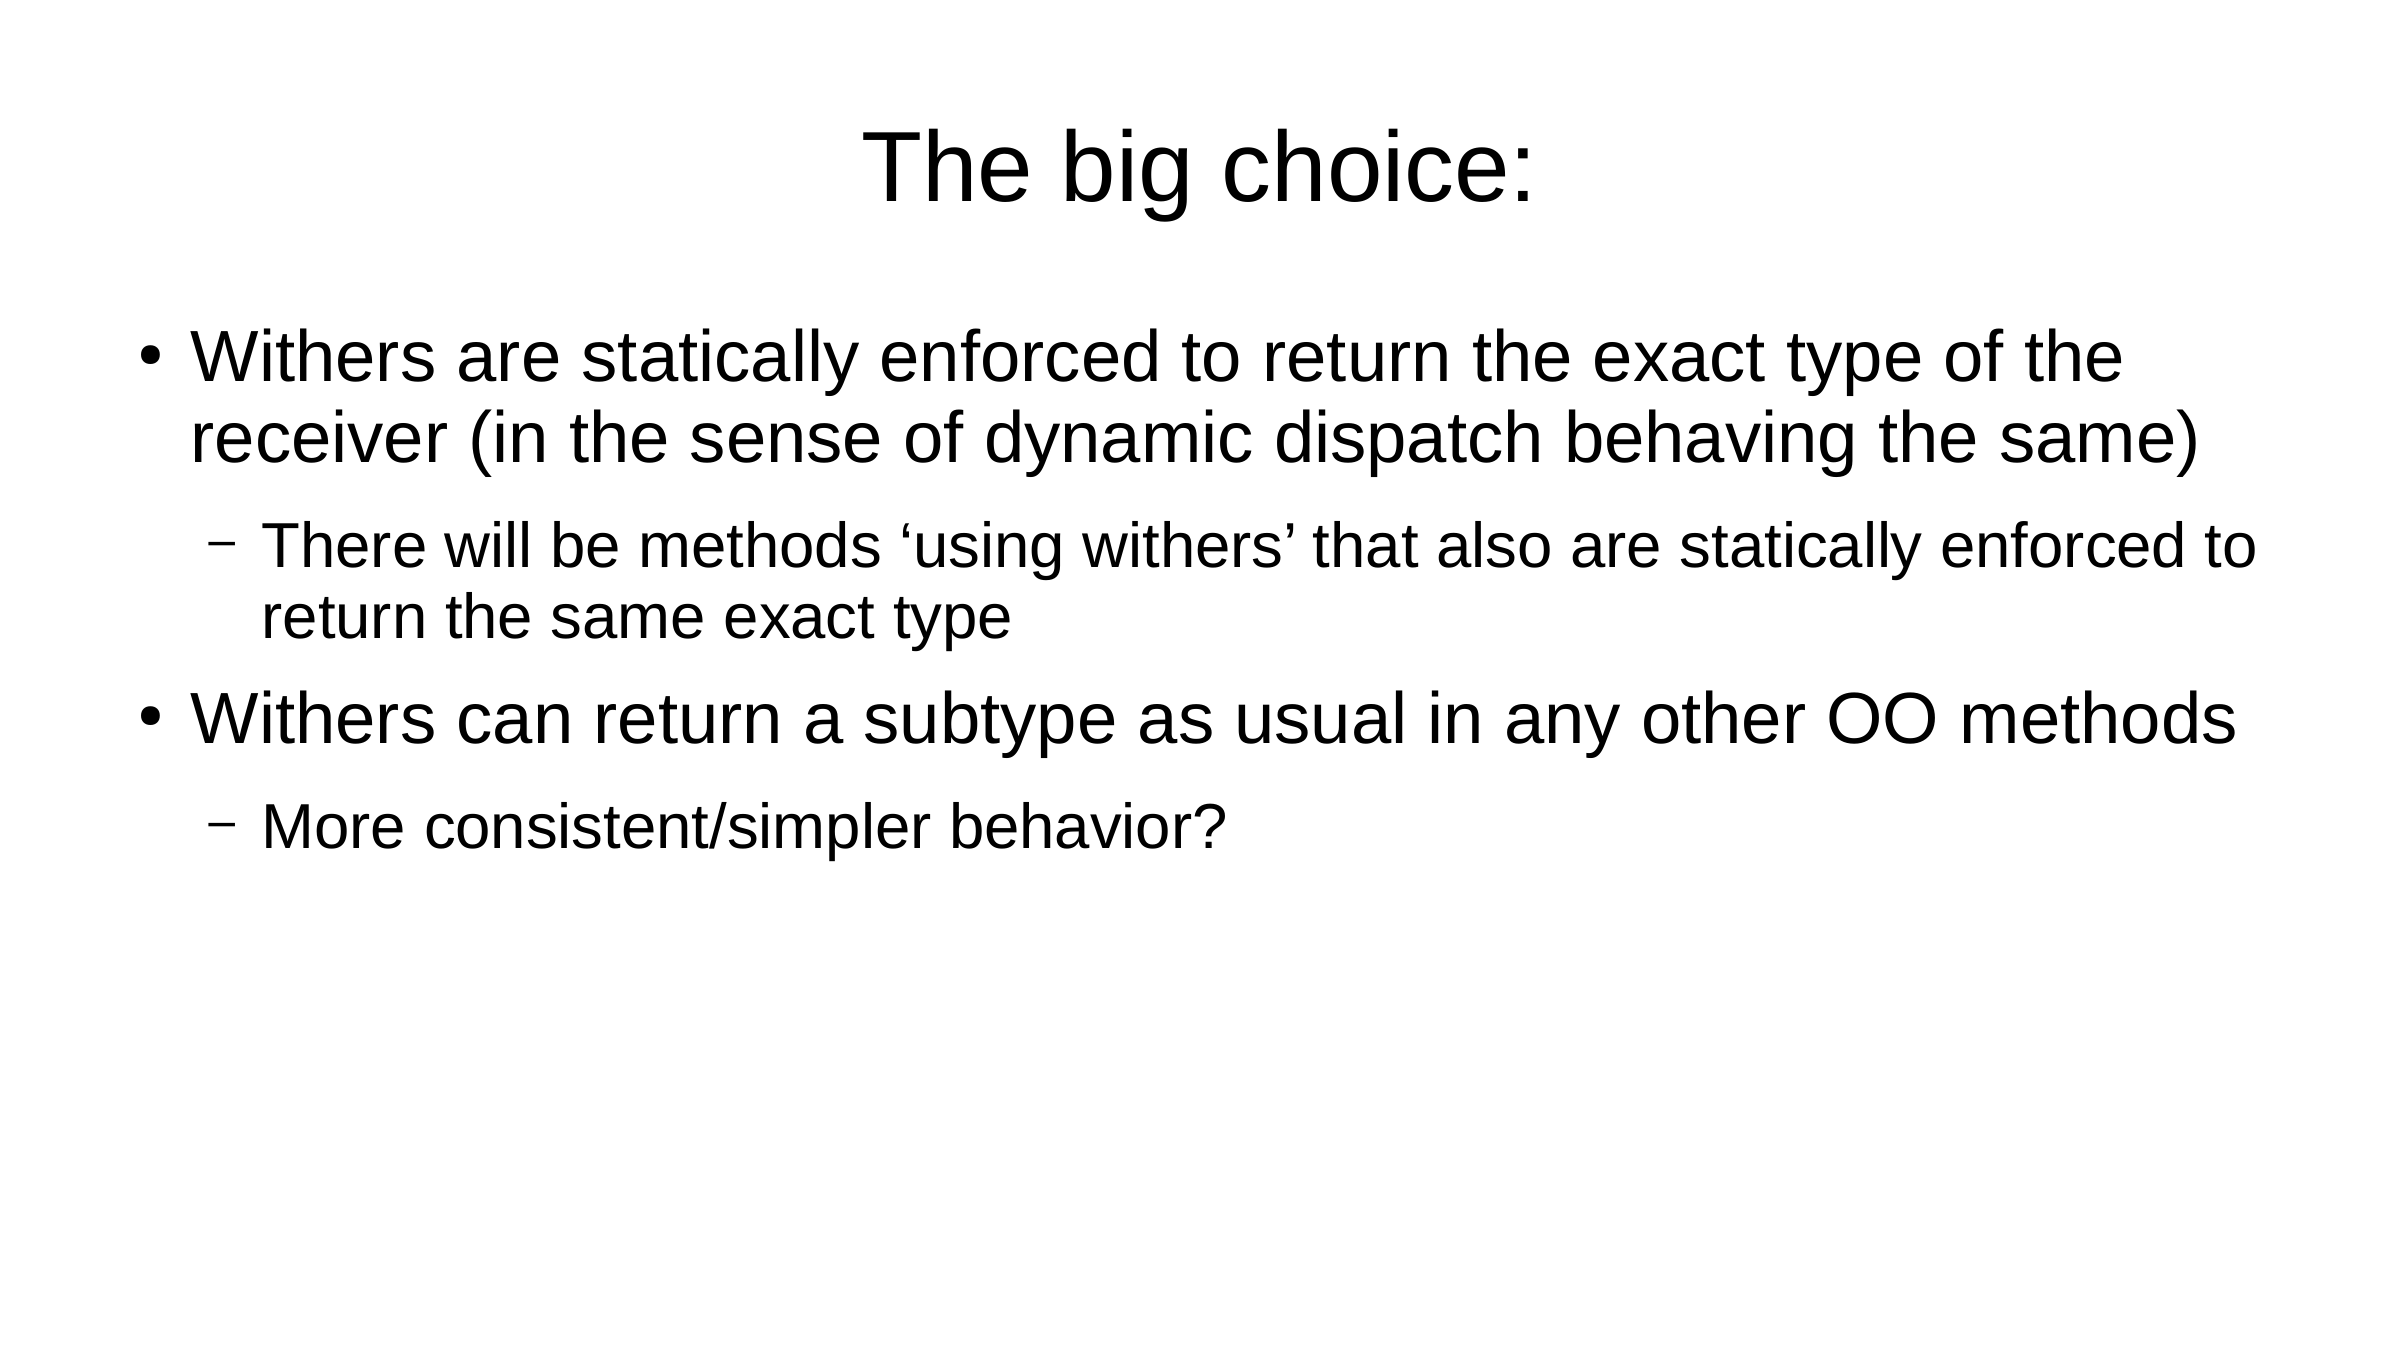

# The big choice:
Withers are statically enforced to return the exact type of the receiver (in the sense of dynamic dispatch behaving the same)
There will be methods ‘using withers’ that also are statically enforced to return the same exact type
Withers can return a subtype as usual in any other OO methods
More consistent/simpler behavior?